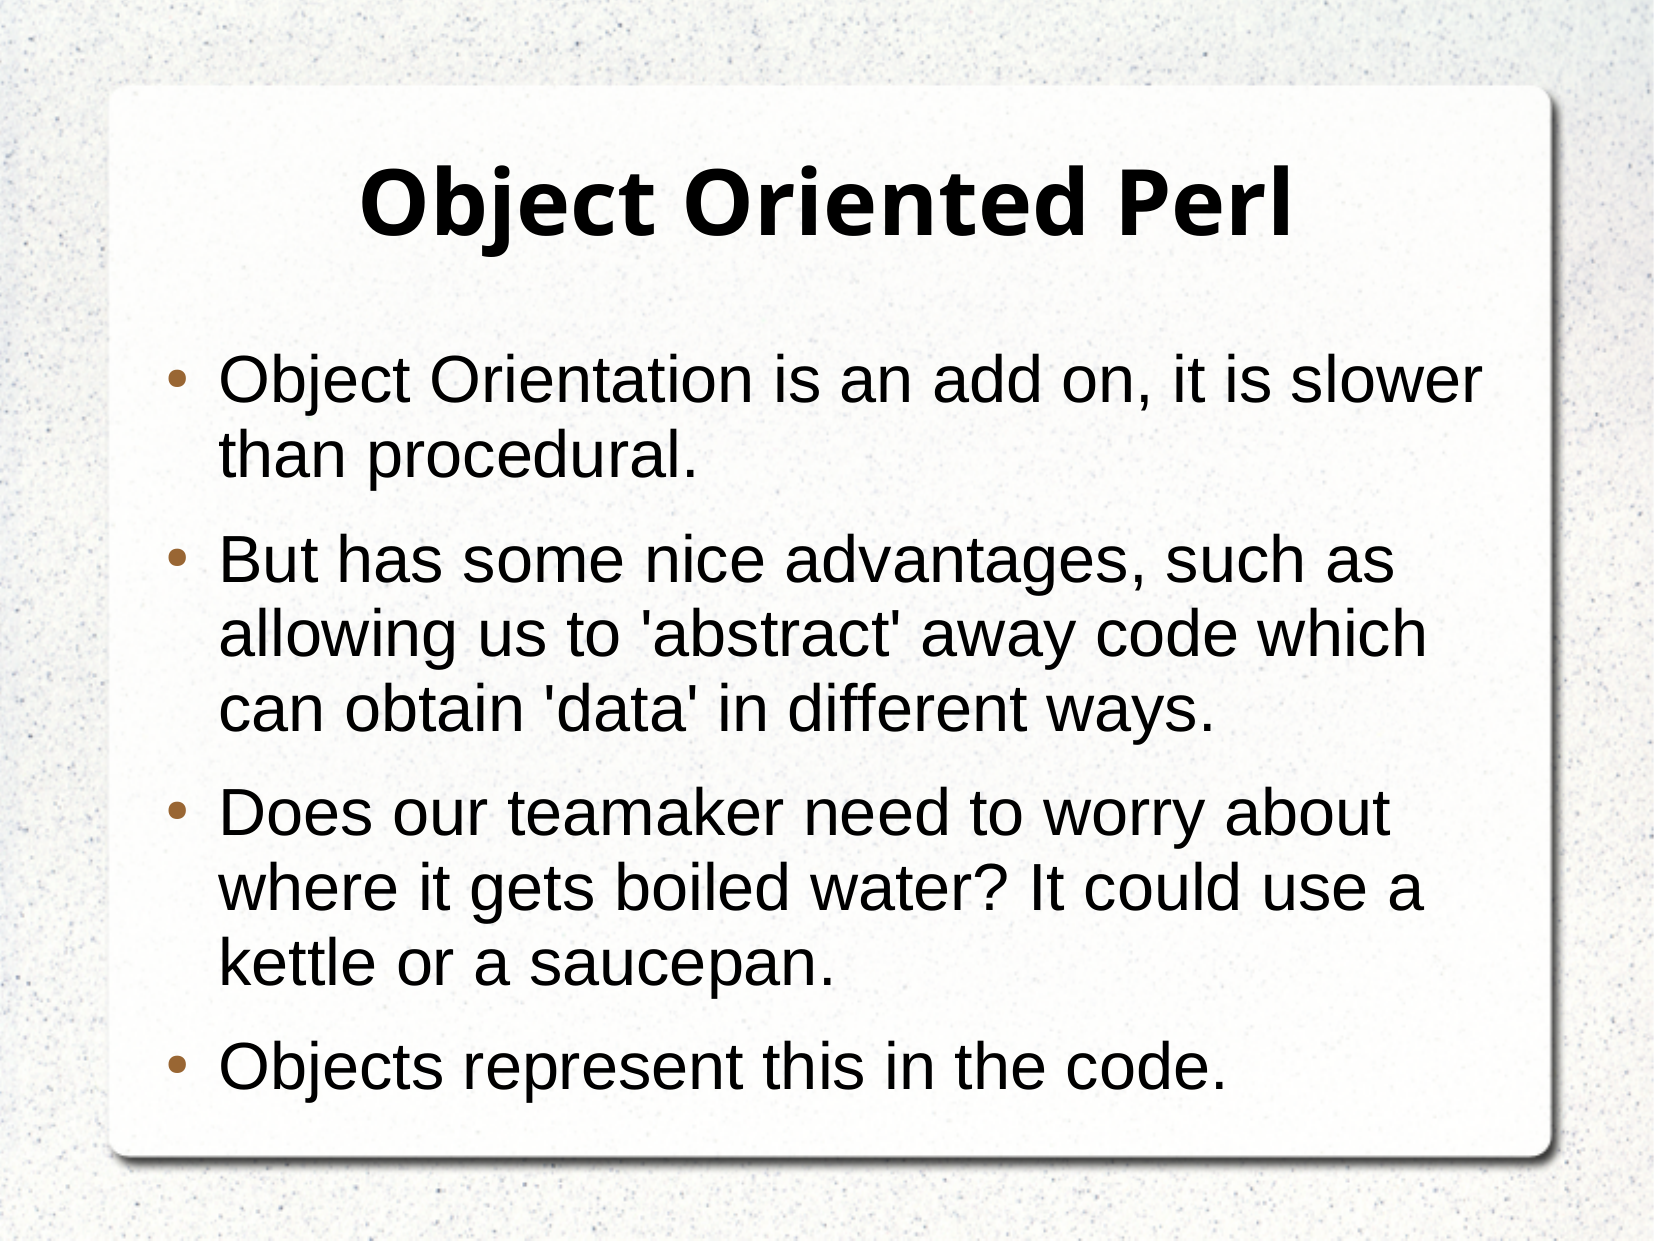

# Object Oriented Perl
Object Orientation is an add on, it is slower than procedural.
But has some nice advantages, such as allowing us to 'abstract' away code which can obtain 'data' in different ways.
Does our teamaker need to worry about where it gets boiled water? It could use a kettle or a saucepan.
Objects represent this in the code.